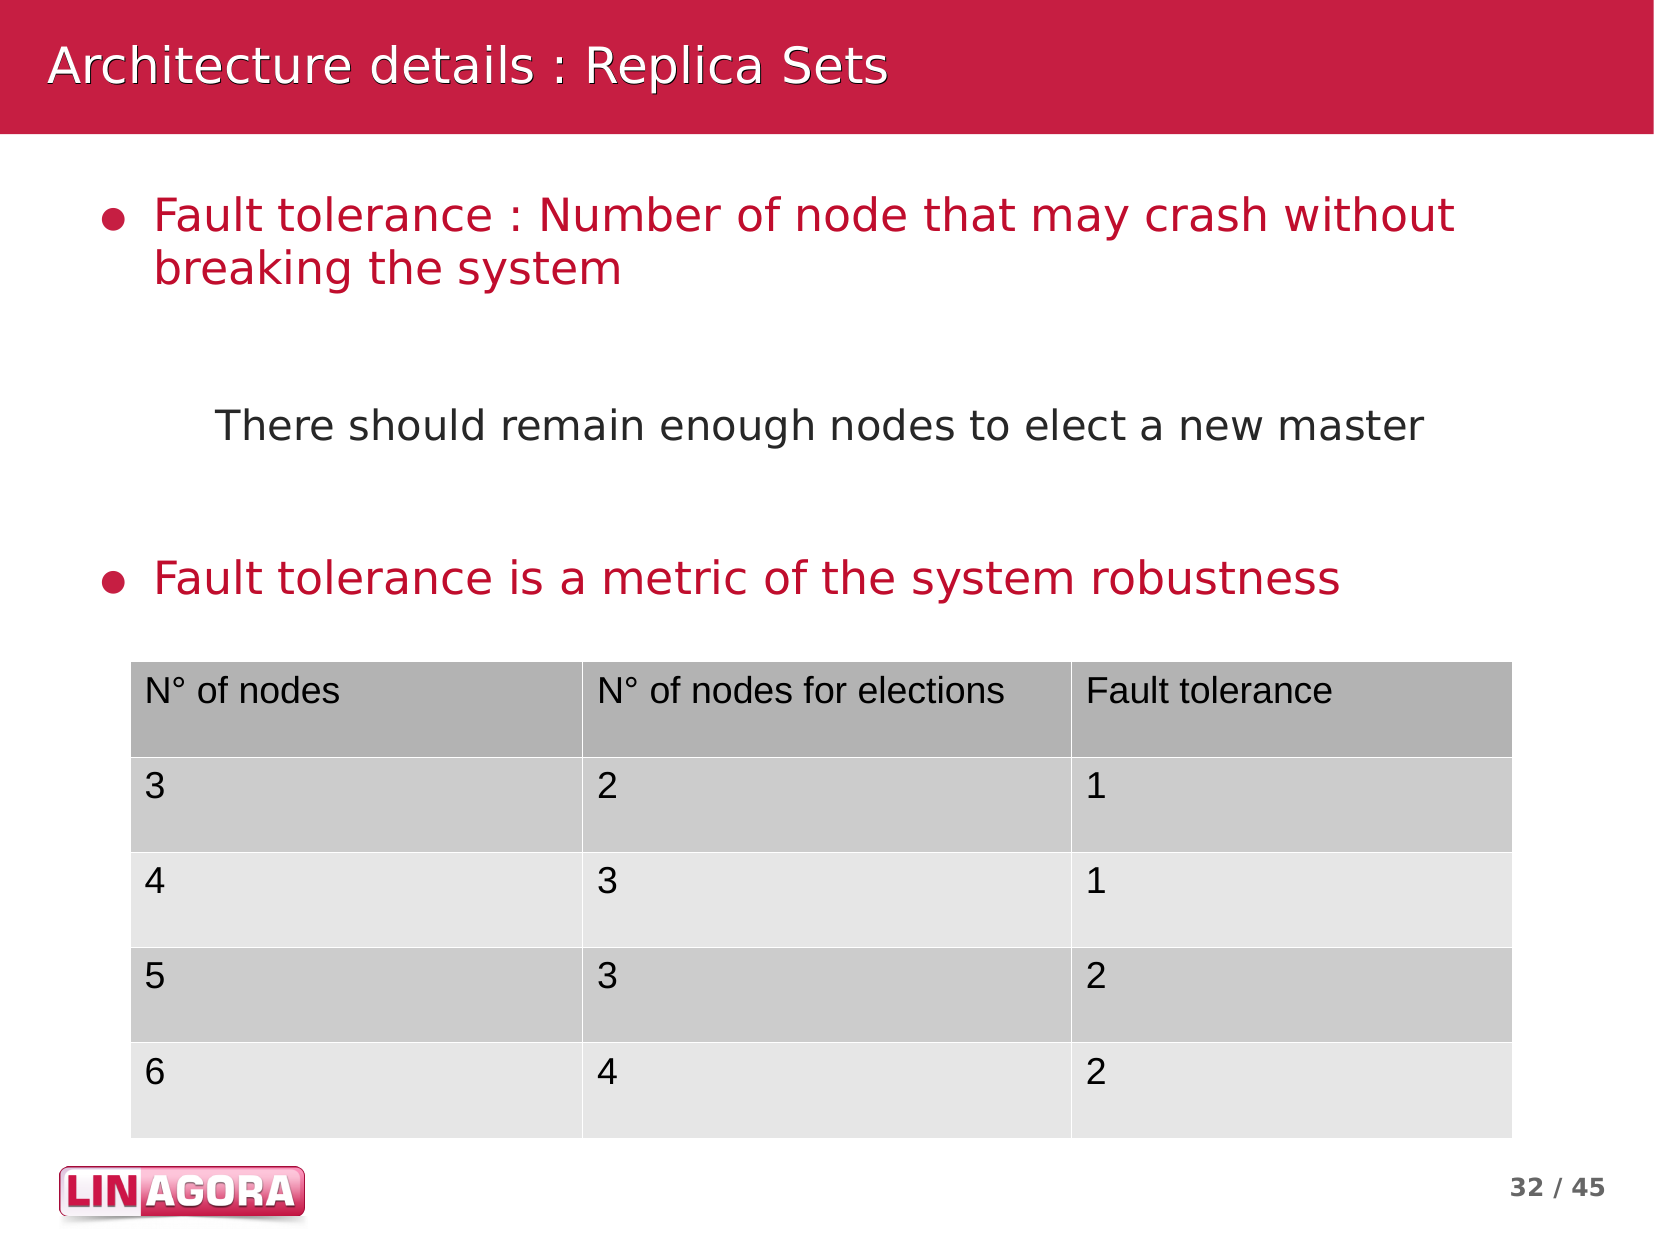

# Architecture details : Replica Sets
Fault tolerance : Number of node that may crash without breaking the system
There should remain enough nodes to elect a new master
Fault tolerance is a metric of the system robustness
| N° of nodes | N° of nodes for elections | Fault tolerance |
| --- | --- | --- |
| 3 | 2 | 1 |
| 4 | 3 | 1 |
| 5 | 3 | 2 |
| 6 | 4 | 2 |